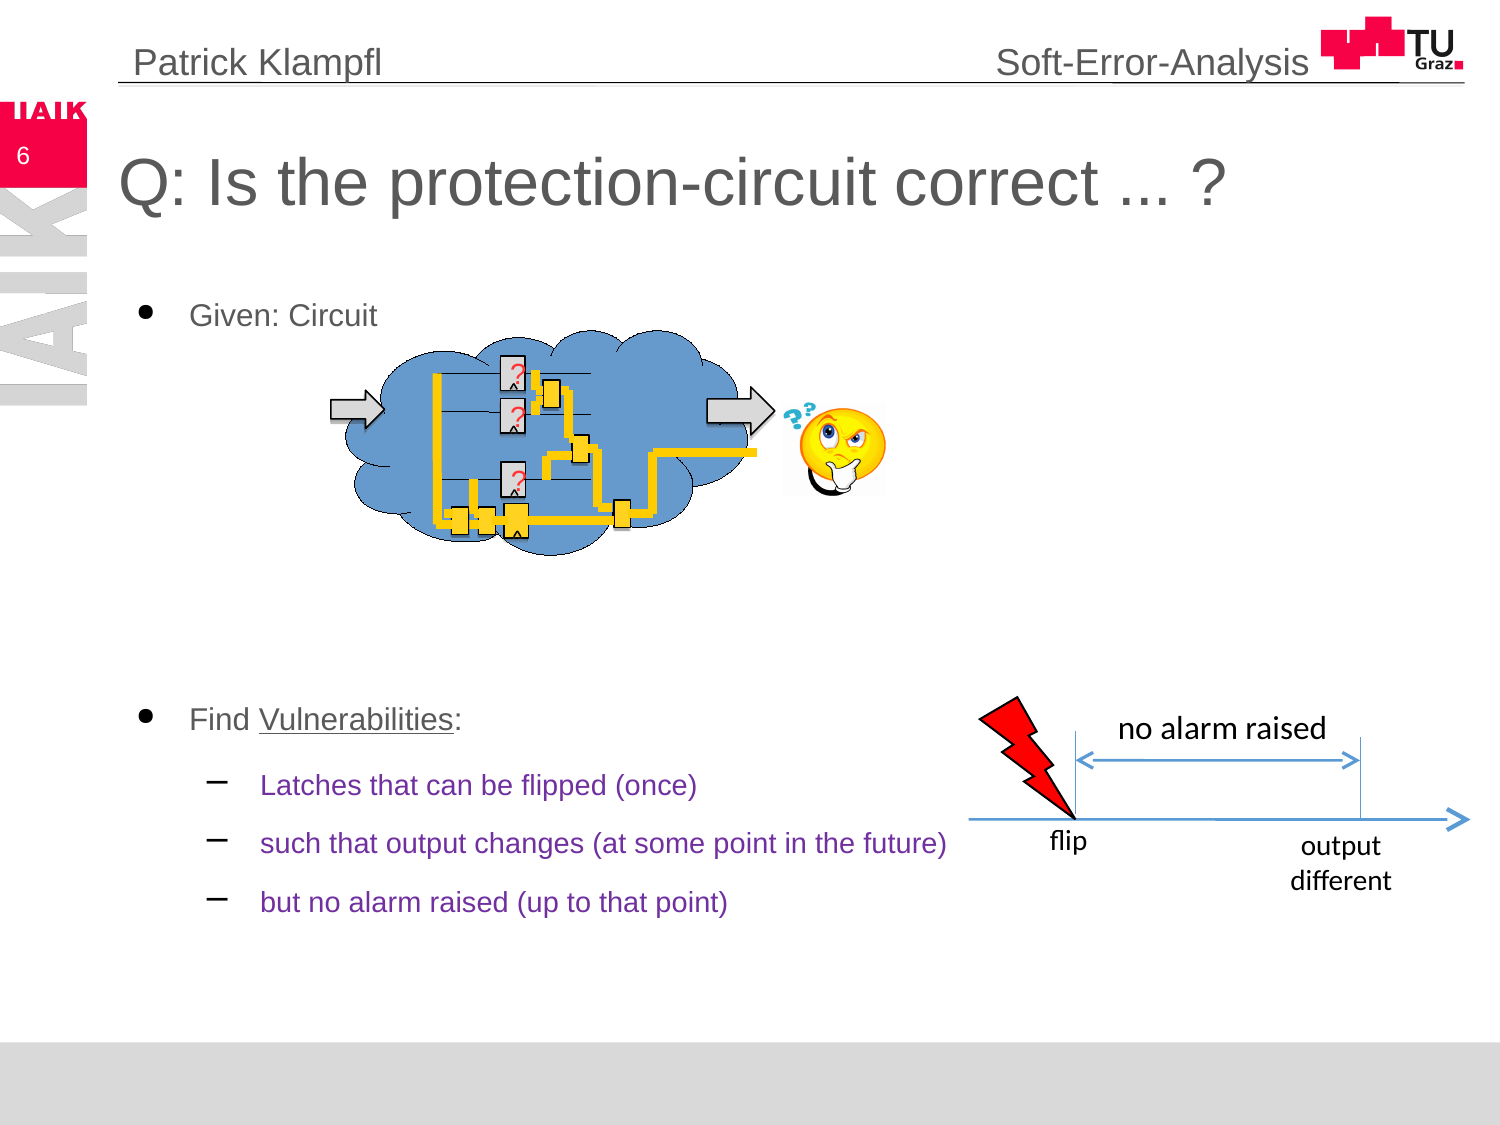

# Q: Is the protection-circuit correct ... ?
Given: Circuit
Find Vulnerabilities:
Latches that can be flipped (once)
such that output changes (at some point in the future)
but no alarm raised (up to that point)
?
?
?
no alarm raised
flip
output
different